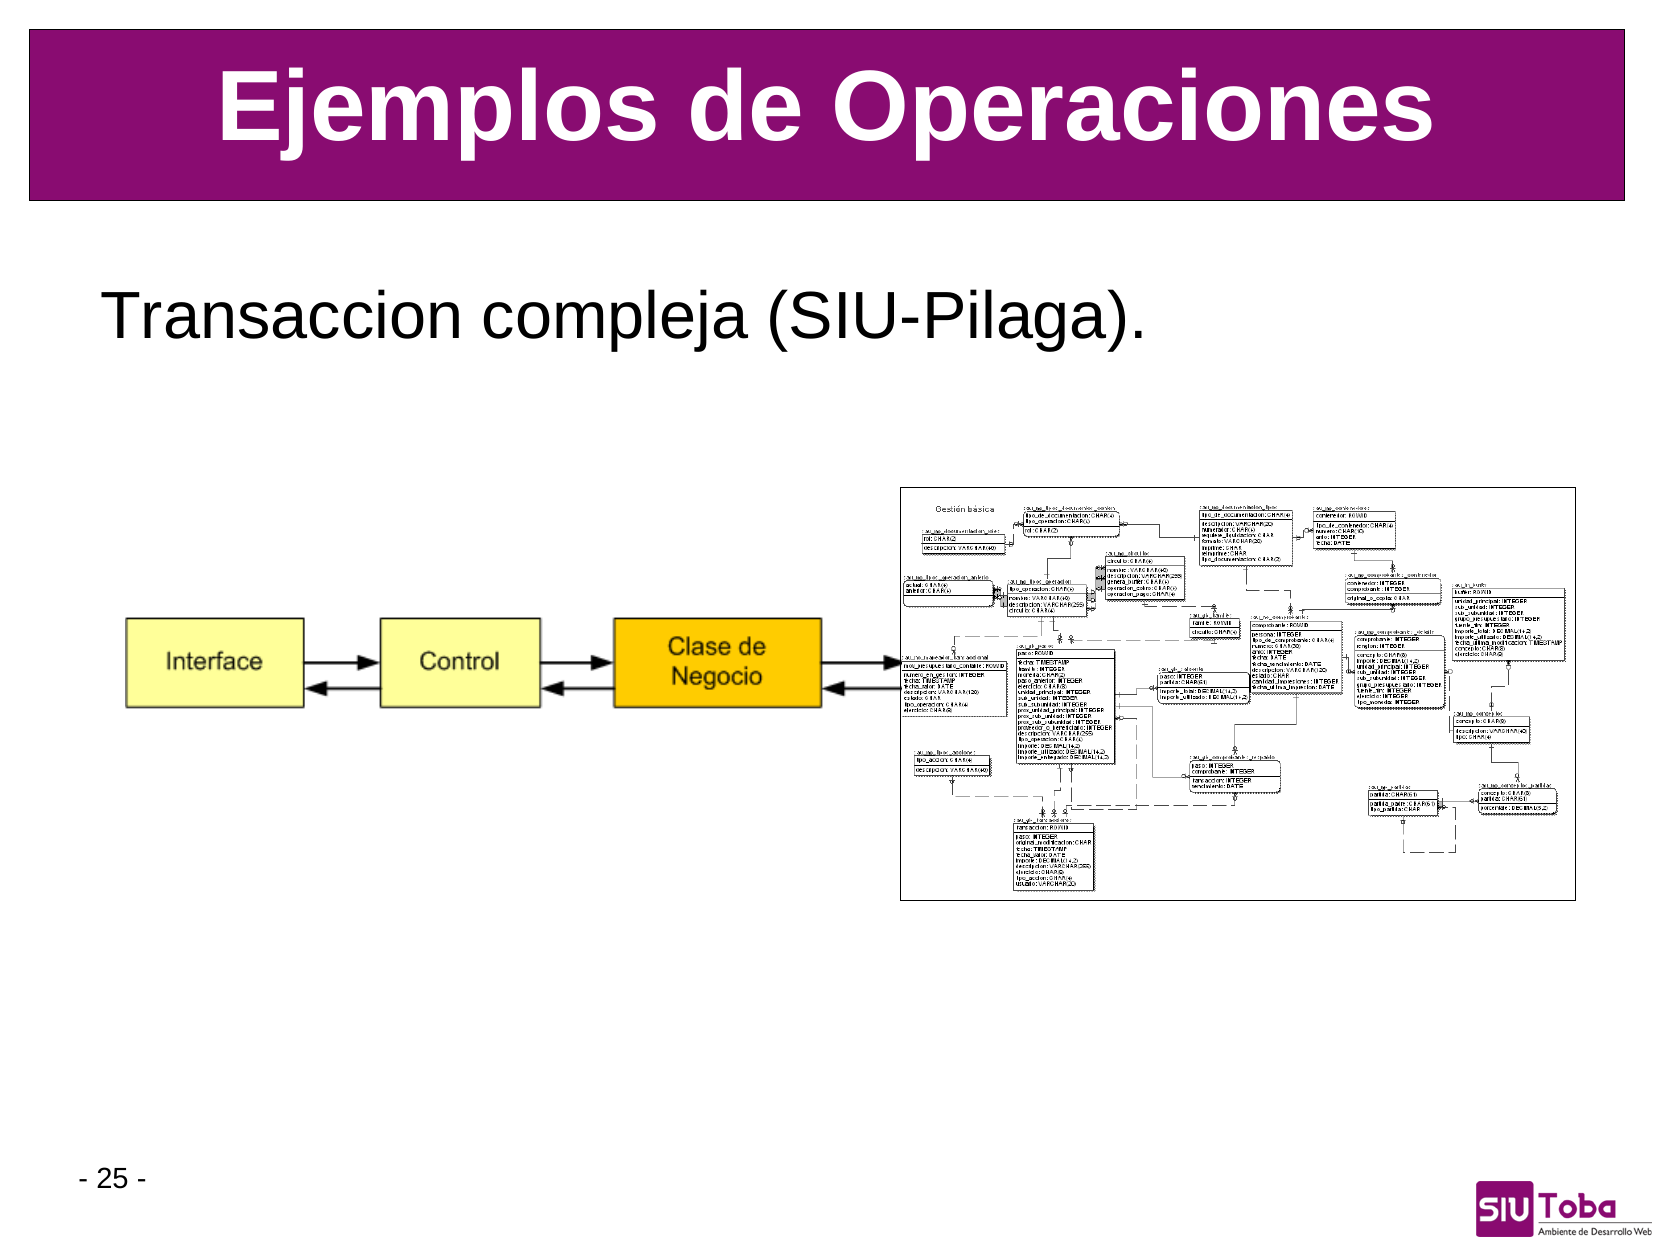

# Ejemplos de Operaciones
Transaccion compleja (SIU-Pilaga).
25